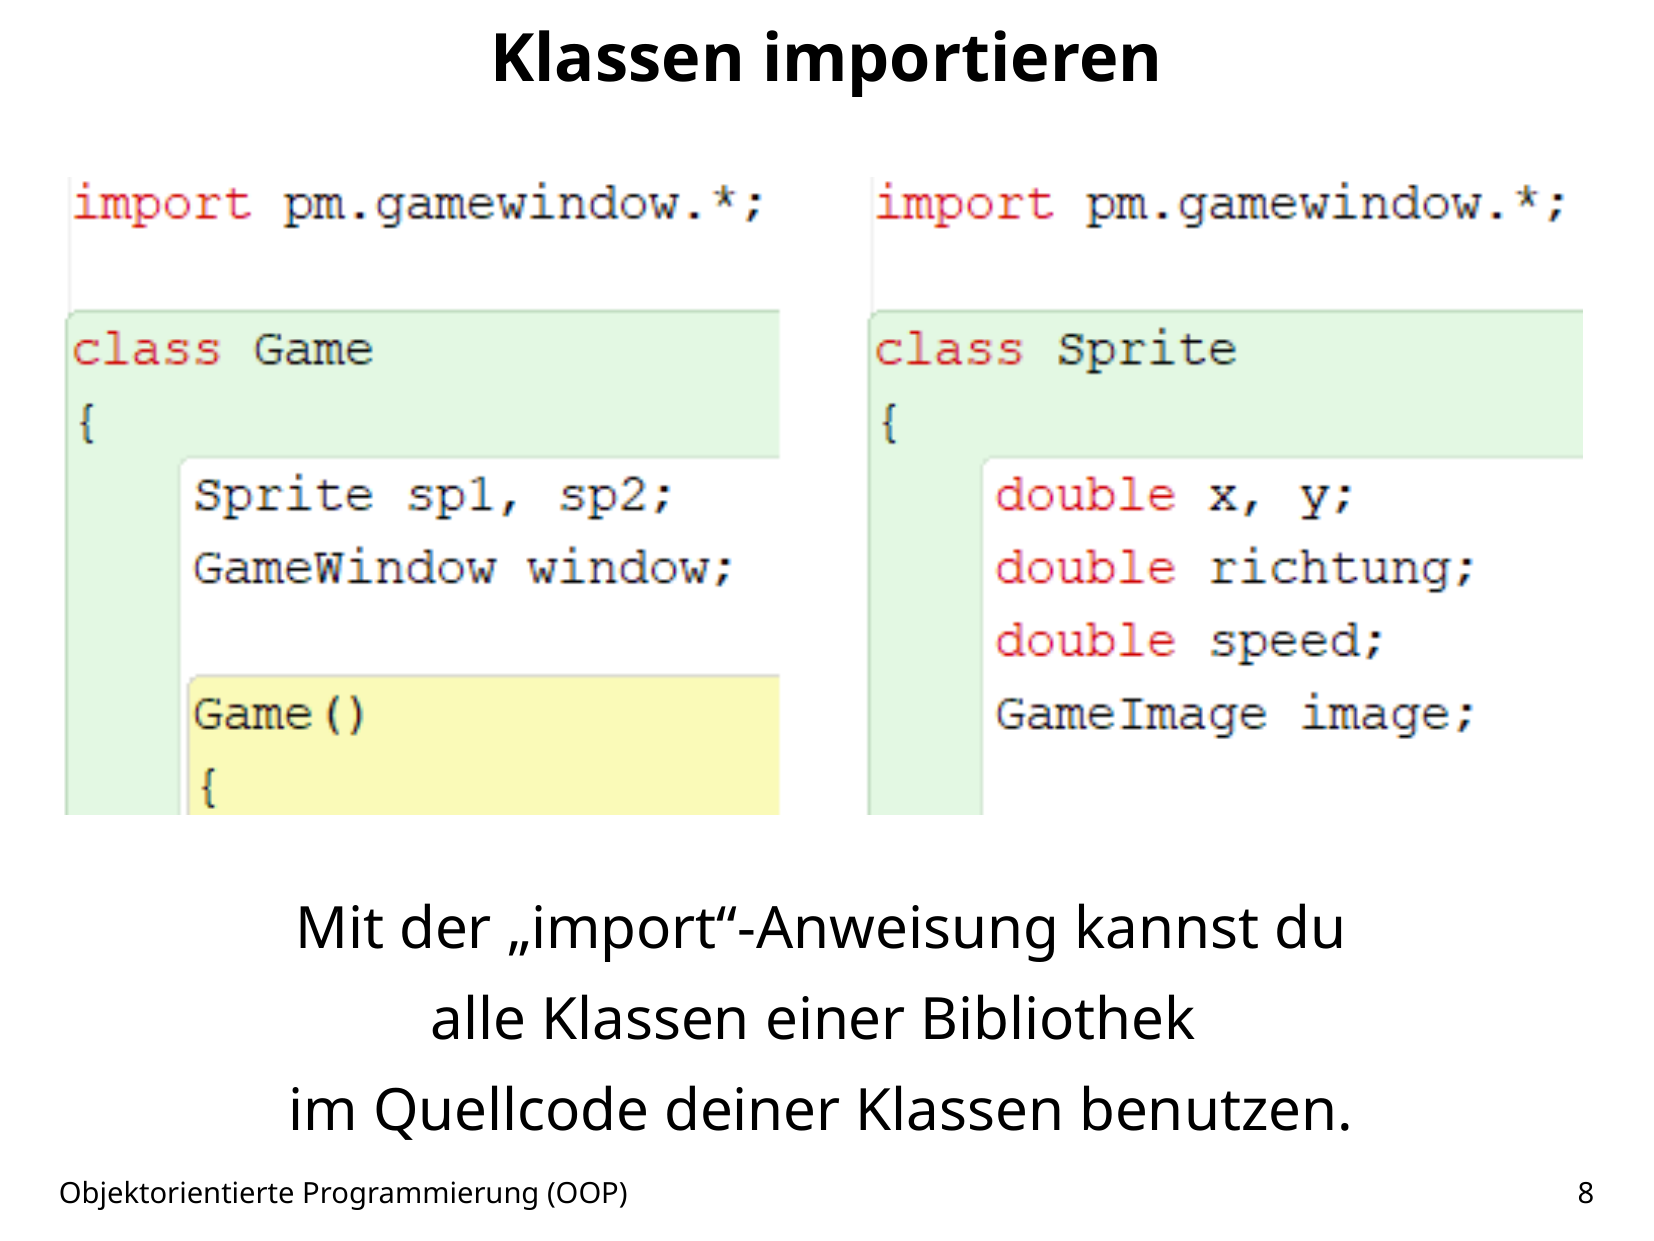

# Klassen importieren
Mit der „import“-Anweisung kannst du
alle Klassen einer Bibliothek
im Quellcode deiner Klassen benutzen.
Objektorientierte Programmierung (OOP)
8